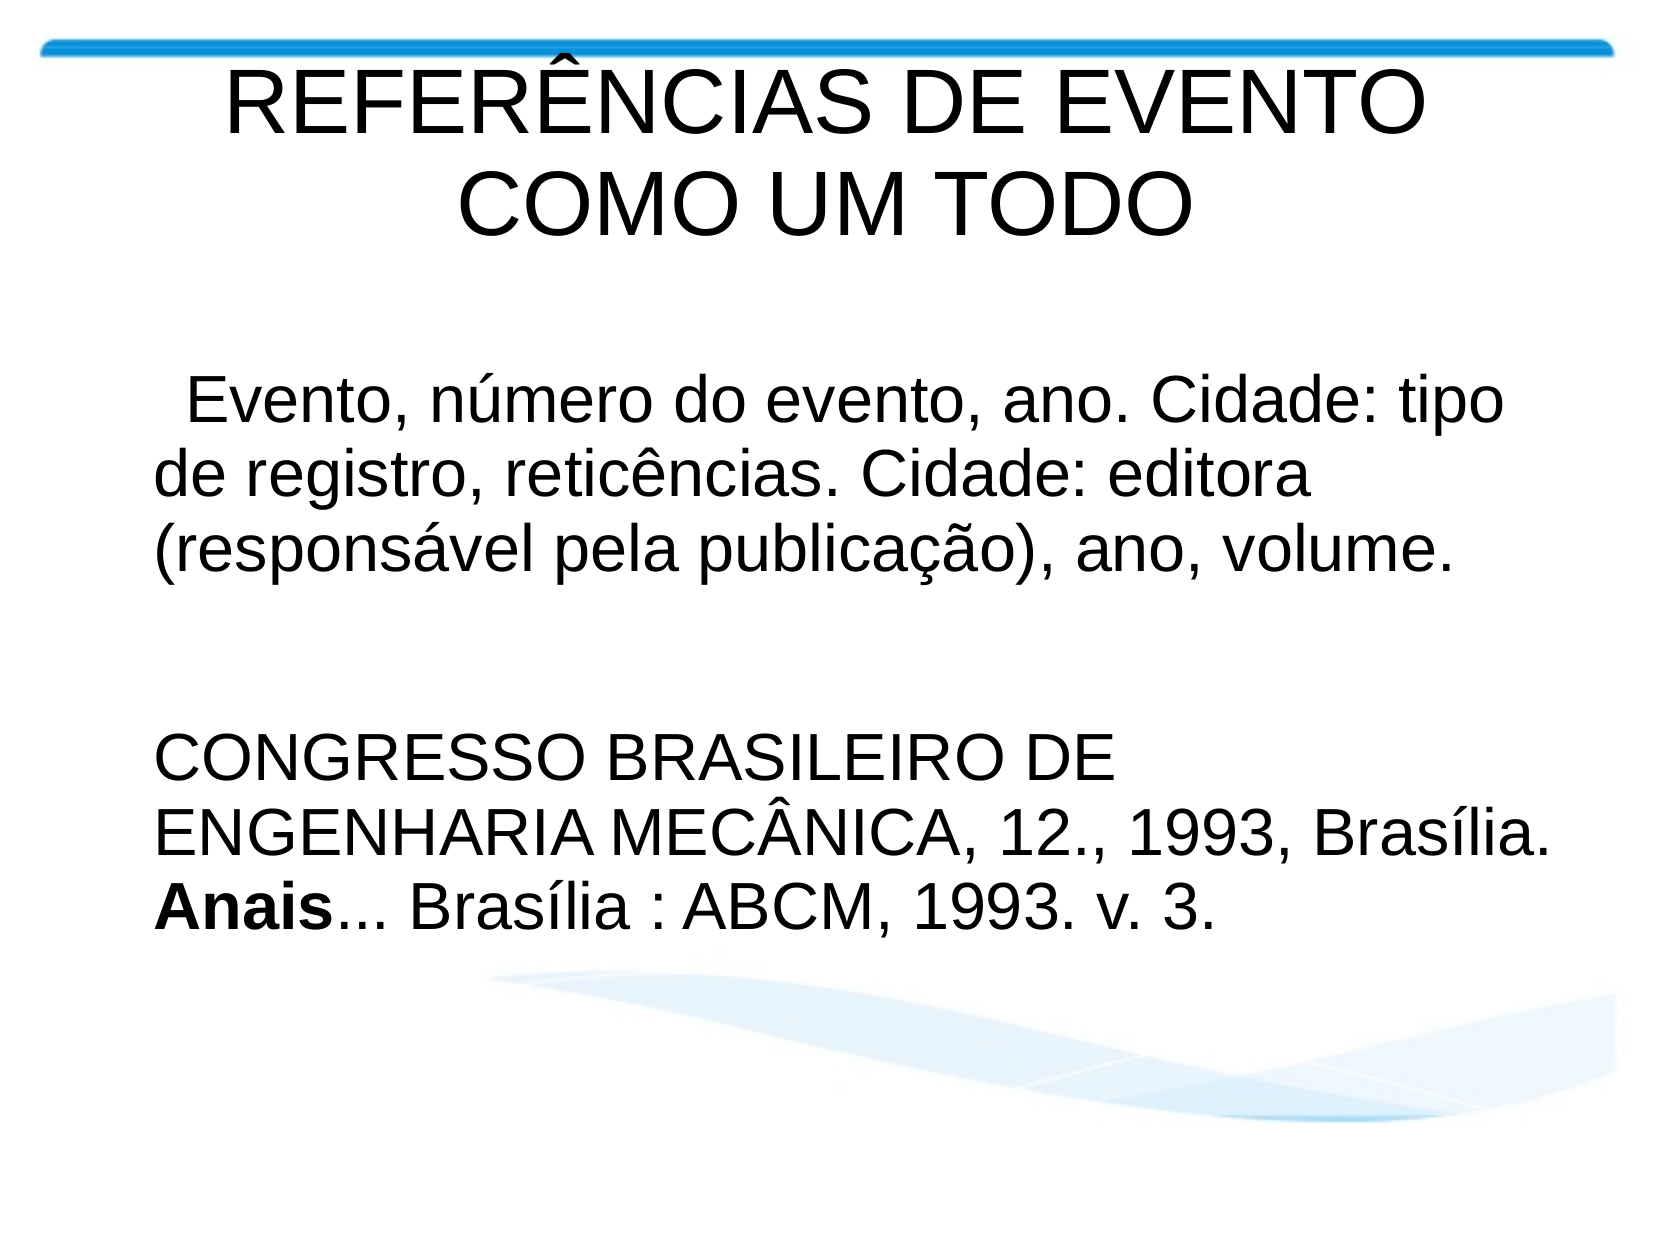

# REFERÊNCIAS DE EVENTO COMO UM TODO
 Evento, número do evento, ano. Cidade: tipo de registro, reticências. Cidade: editora (responsável pela publicação), ano, volume.
CONGRESSO BRASILEIRO DE ENGENHARIA MECÂNICA, 12., 1993, Brasília. Anais... Brasília : ABCM, 1993. v. 3.